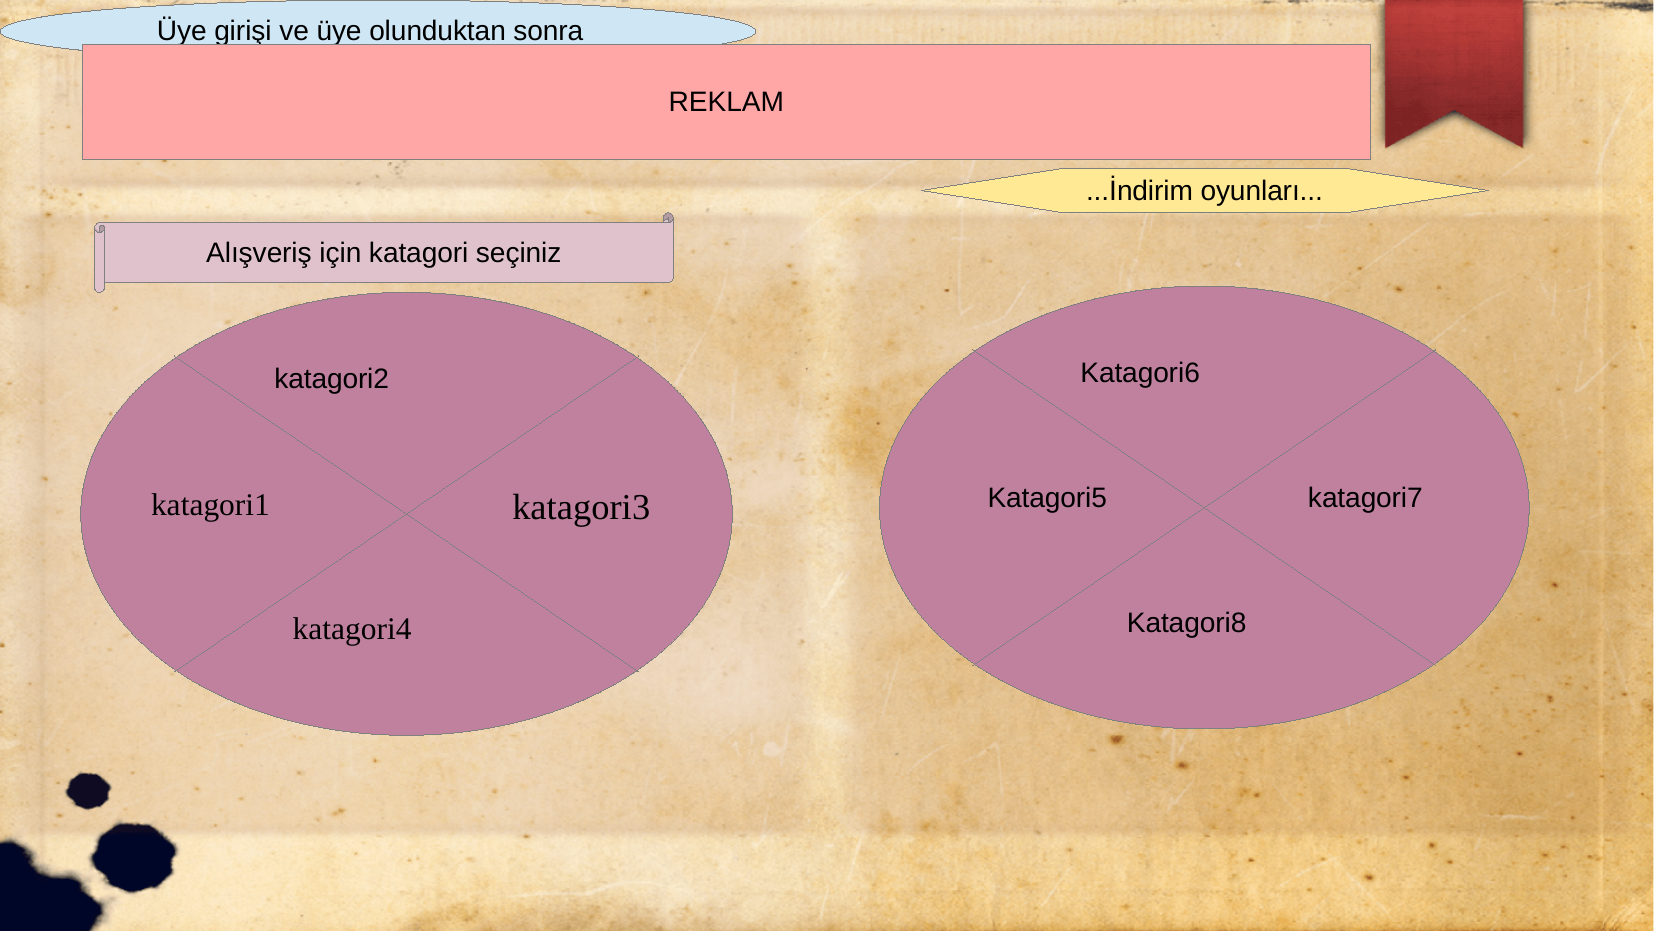

Üye girişi ve üye olunduktan sonra
REKLAM
...İndirim oyunları...
Alışveriş için katagori seçiniz
 Katagori6
Katagori5 katagori7
 Katagori8
 katagori2
# katagori1
katagori3
katagori4